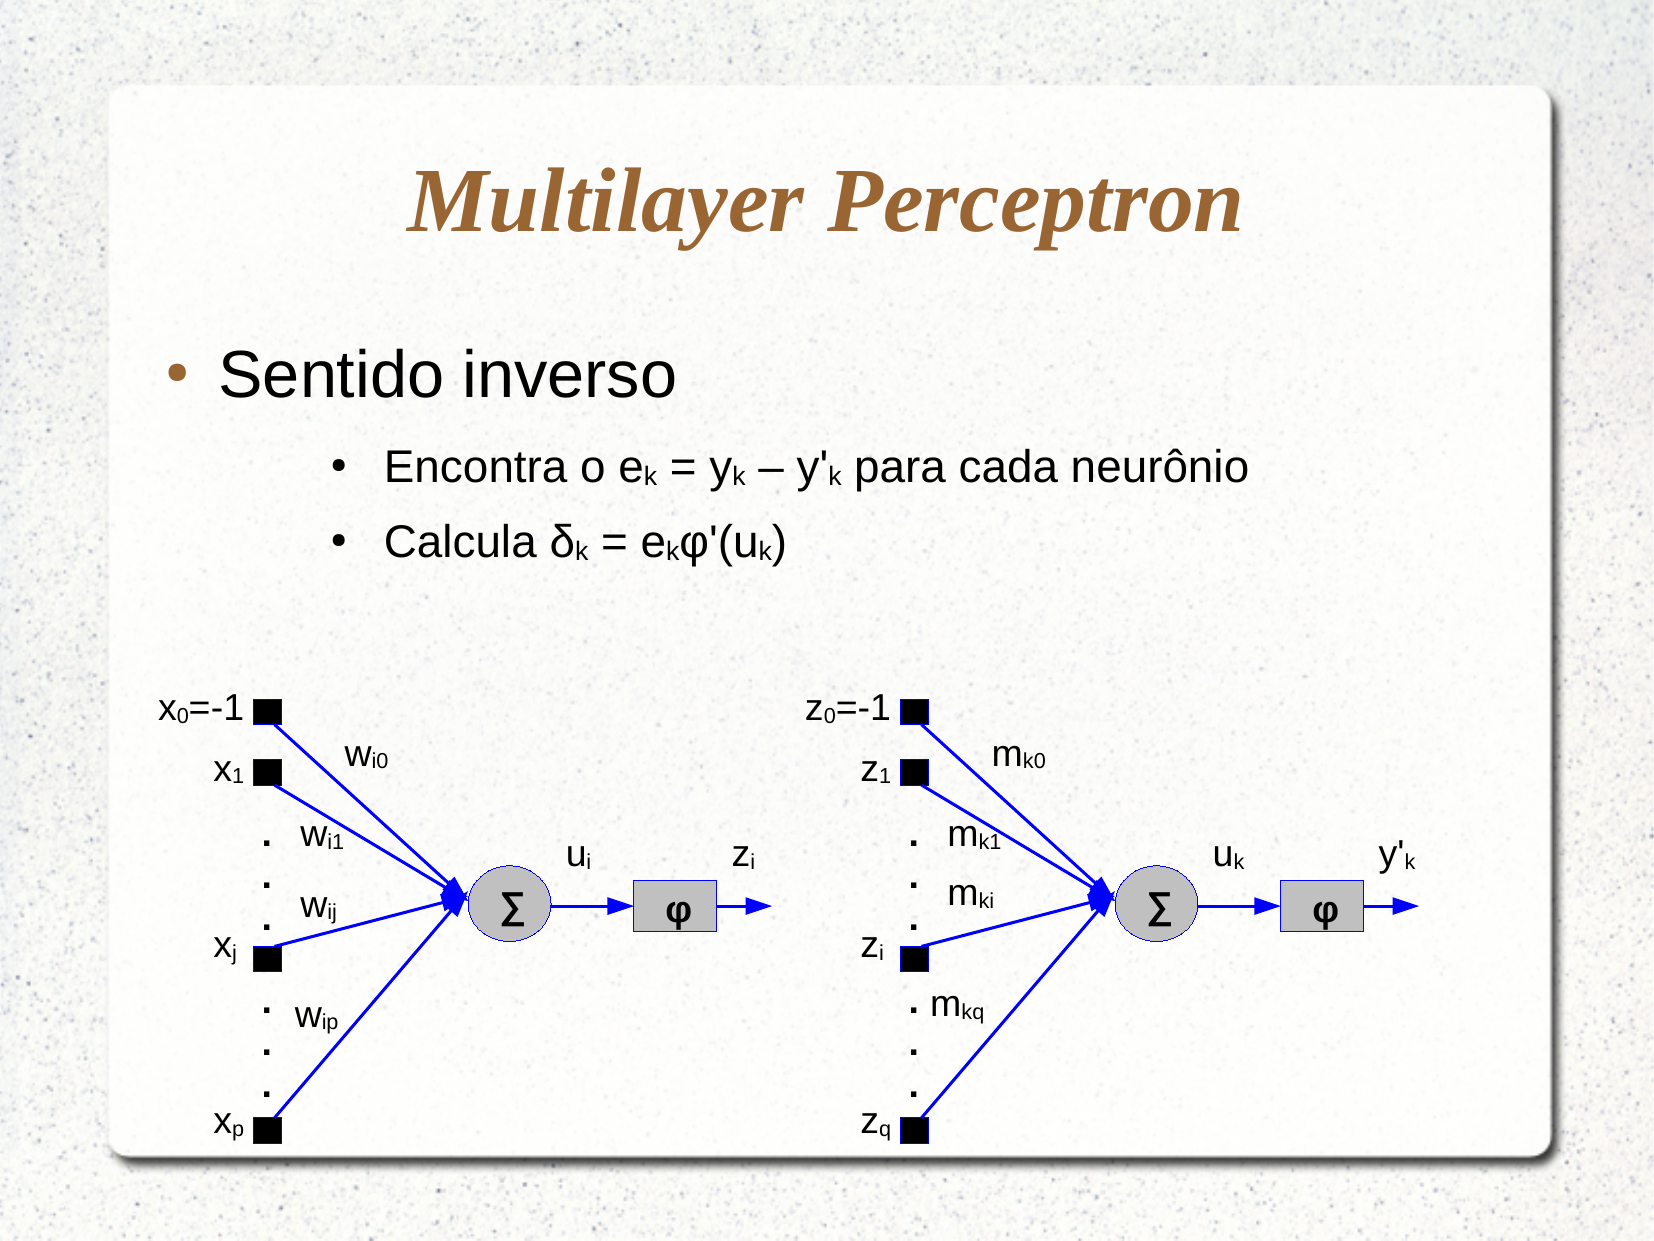

# Multilayer Perceptron
Sentido inverso
Encontra o ek = yk – y'k para cada neurônio
Calcula δk = ekφ'(uk)
x0=-1
z0=-1
wi0
mk0
x1
z1
.
.
.
wi1
.
.
.
mk1
ui
zi
uk
y'k
mki
∑
φ
∑
φ
wij
xj
zi
.
.
.
.
.
.
mkq
wip
xp
zq